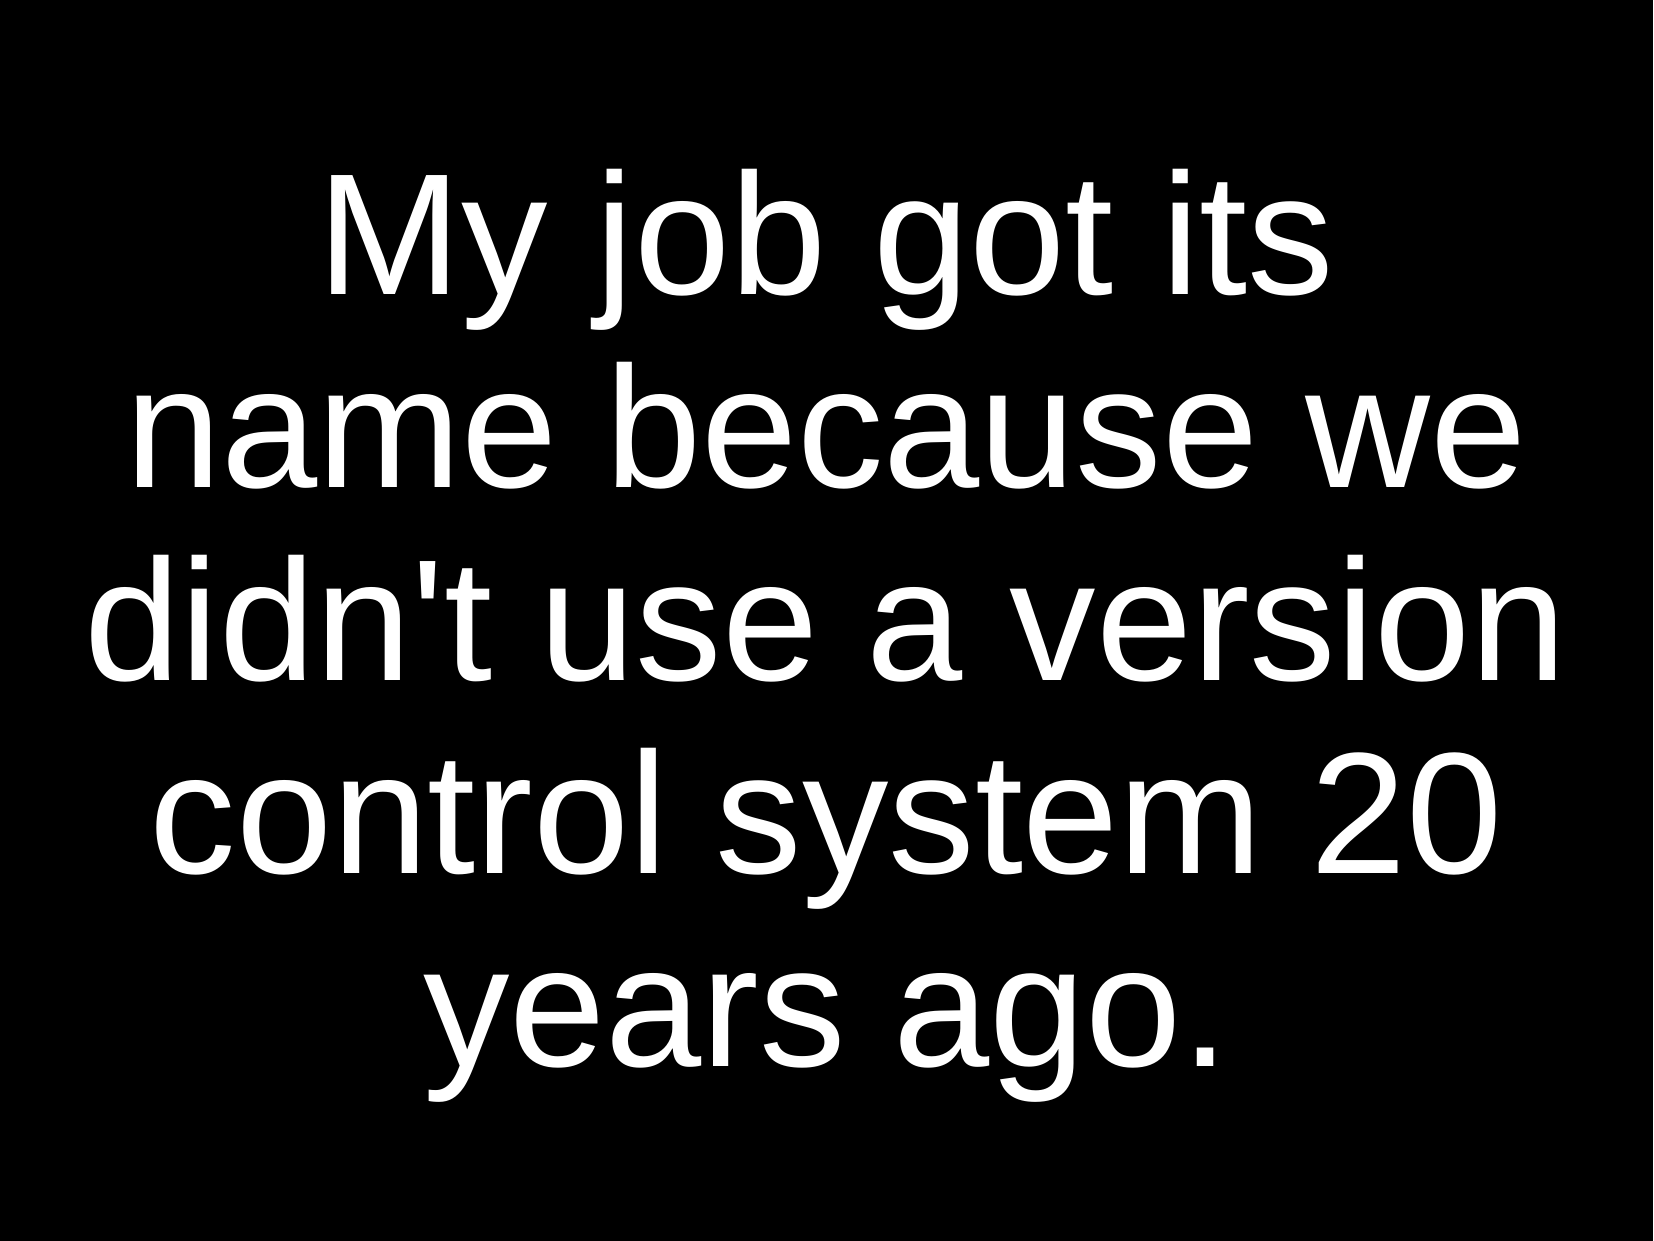

# My job got its name because we didn't use a version control system 20 years ago.